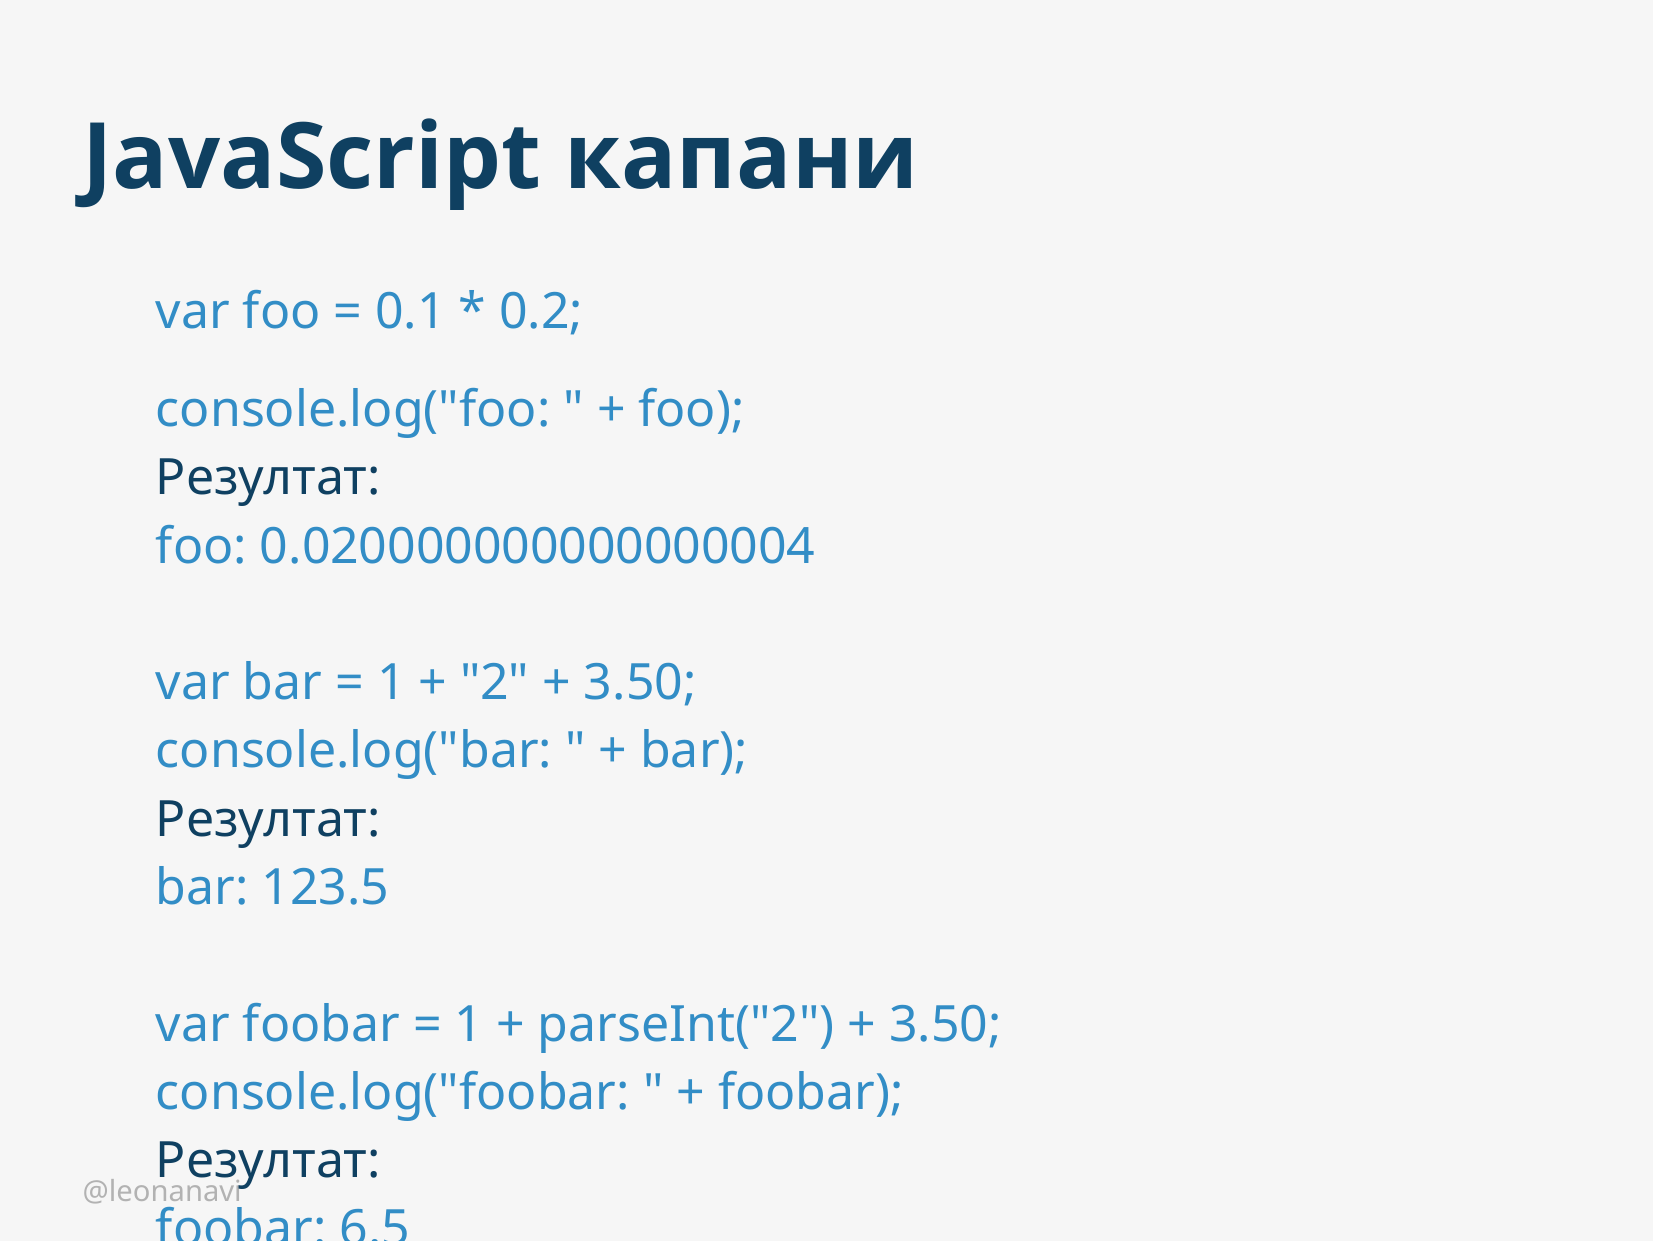

# JavaScript капани
var foo = 0.1 * 0.2;
console.log("foo: " + foo);
Резултат:
foo: 0.020000000000000004
var bar = 1 + "2" + 3.50;
console.log("bar: " + bar);
Резултат:
bar: 123.5
var foobar = 1 + parseInt("2") + 3.50;
console.log("foobar: " + foobar);
Резултат:
foobar: 6.5